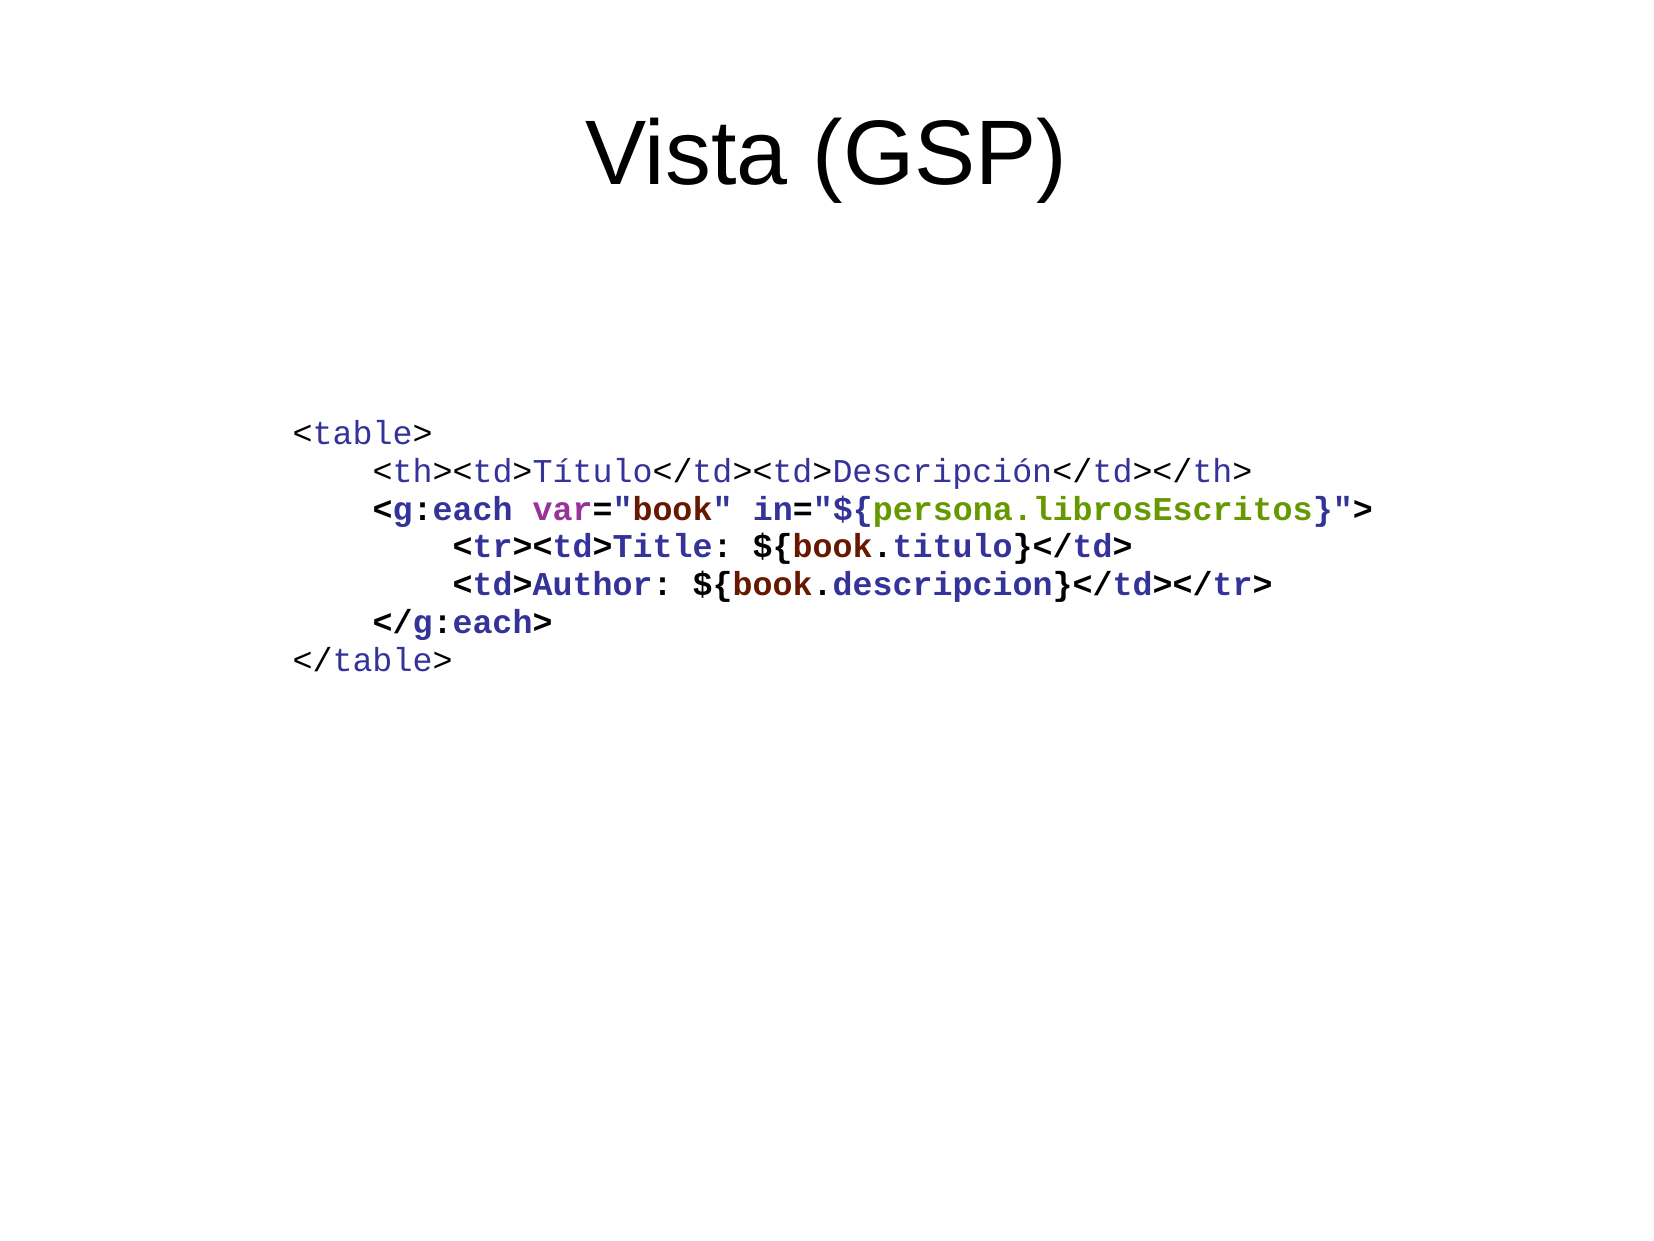

# Vista (GSP)
 <table>
 <th><td>Título</td><td>Descripción</td></th>
 <g:each var="book" in="${persona.librosEscritos}">
 <tr><td>Title: ${book.titulo}</td>
 <td>Author: ${book.descripcion}</td></tr>
 </g:each>
 </table>